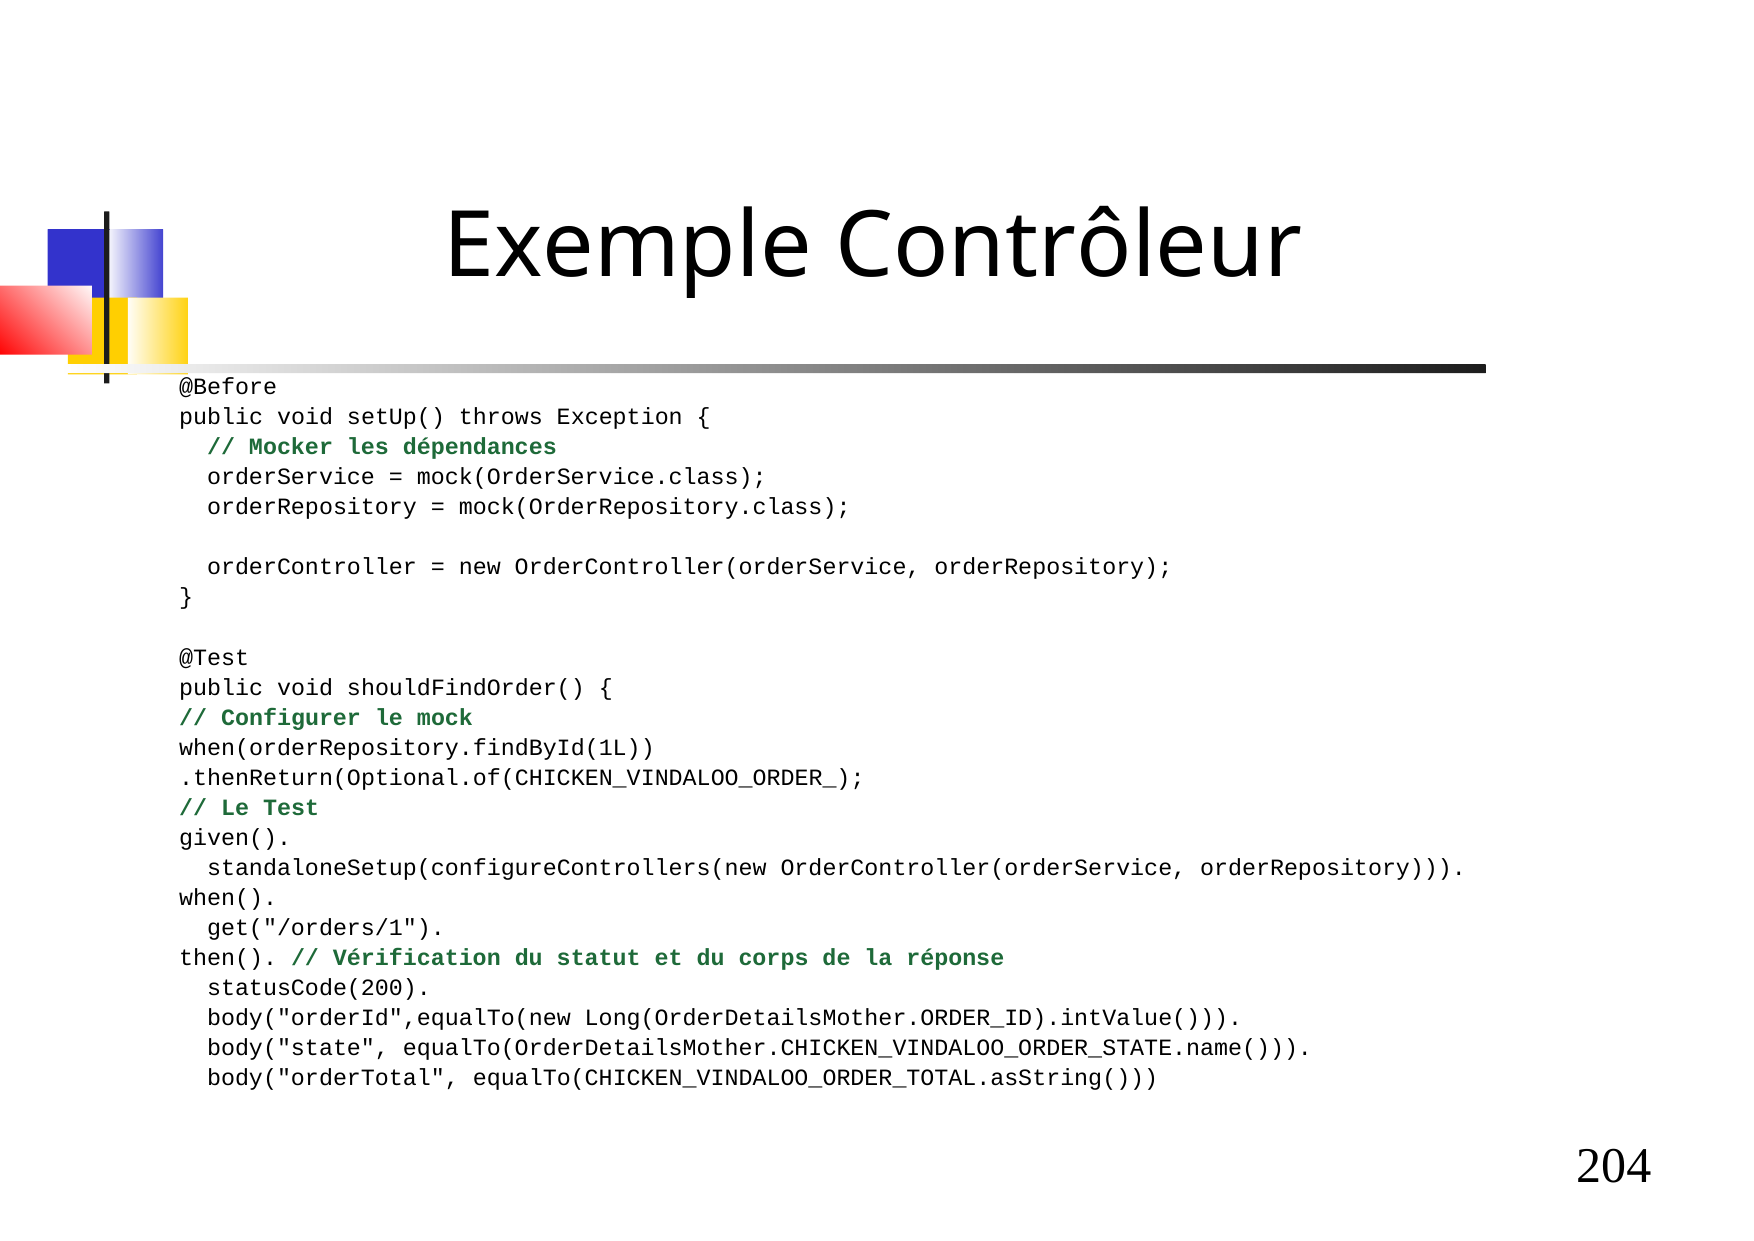

# Exemple Contrôleur
@Before
public void setUp() throws Exception {
 // Mocker les dépendances
 orderService = mock(OrderService.class);
 orderRepository = mock(OrderRepository.class);
 orderController = new OrderController(orderService, orderRepository);
}
@Test
public void shouldFindOrder() {
// Configurer le mock
when(orderRepository.findById(1L))
.thenReturn(Optional.of(CHICKEN_VINDALOO_ORDER_);
// Le Test
given().
 standaloneSetup(configureControllers(new OrderController(orderService, orderRepository))).
when().
 get("/orders/1").
then(). // Vérification du statut et du corps de la réponse
 statusCode(200).
 body("orderId",equalTo(new Long(OrderDetailsMother.ORDER_ID).intValue())).
 body("state", equalTo(OrderDetailsMother.CHICKEN_VINDALOO_ORDER_STATE.name())).
 body("orderTotal", equalTo(CHICKEN_VINDALOO_ORDER_TOTAL.asString()))